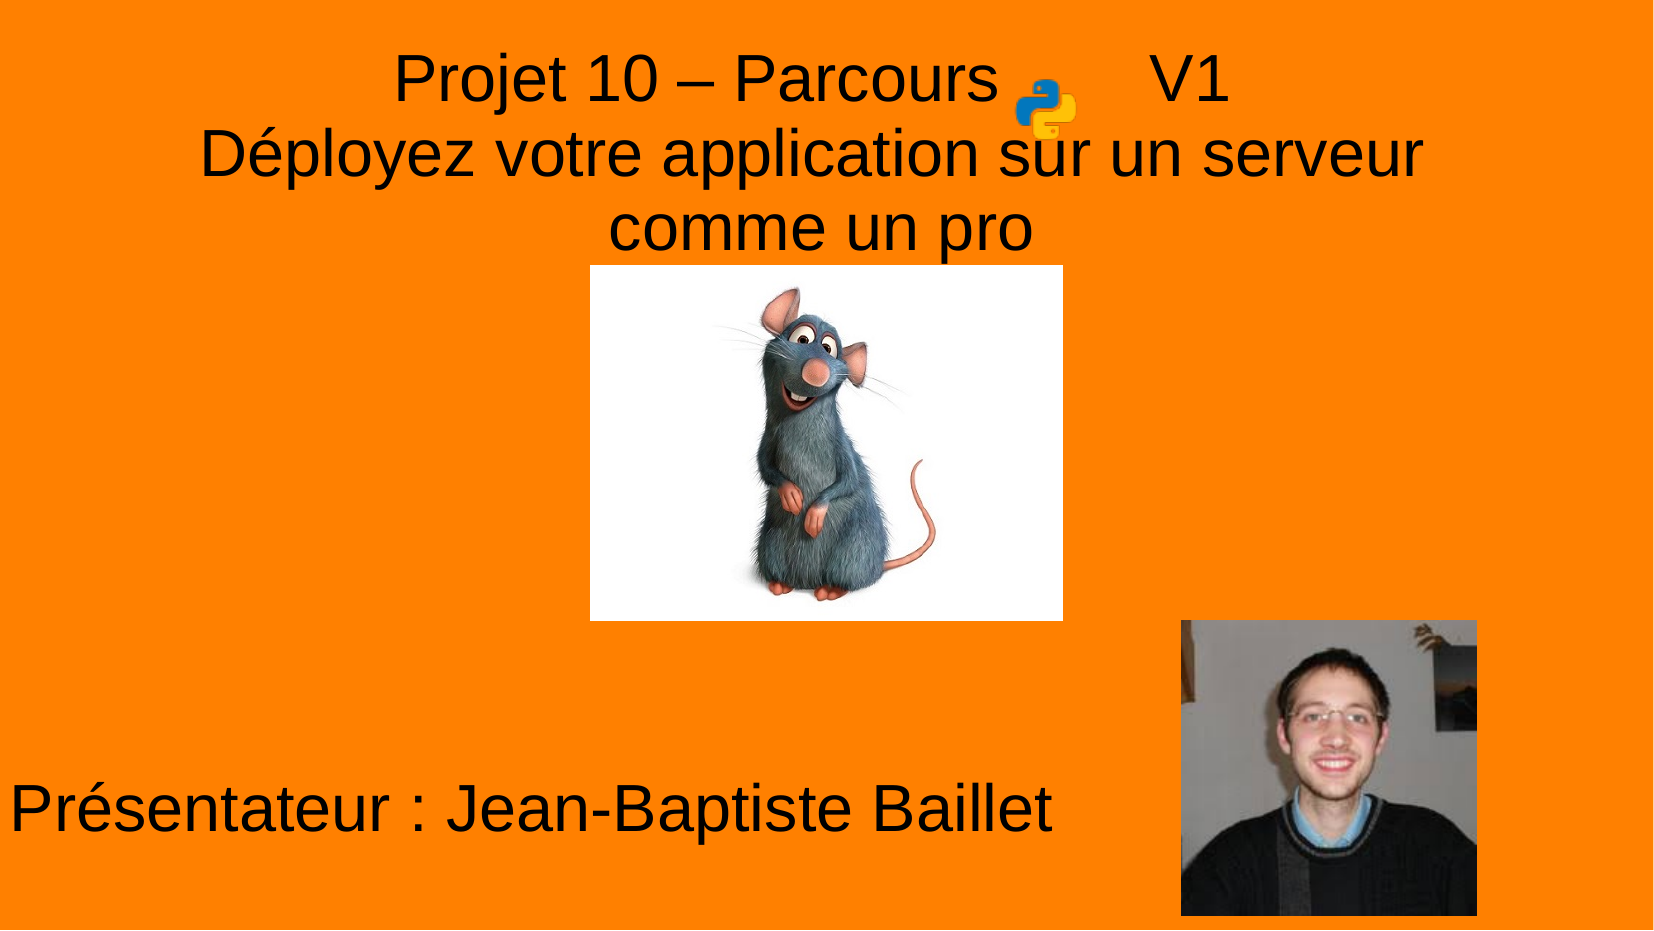

# Projet 10 – Parcours	 V1 Déployez votre application sur un serveur comme un pro
Présentateur : Jean-Baptiste Baillet